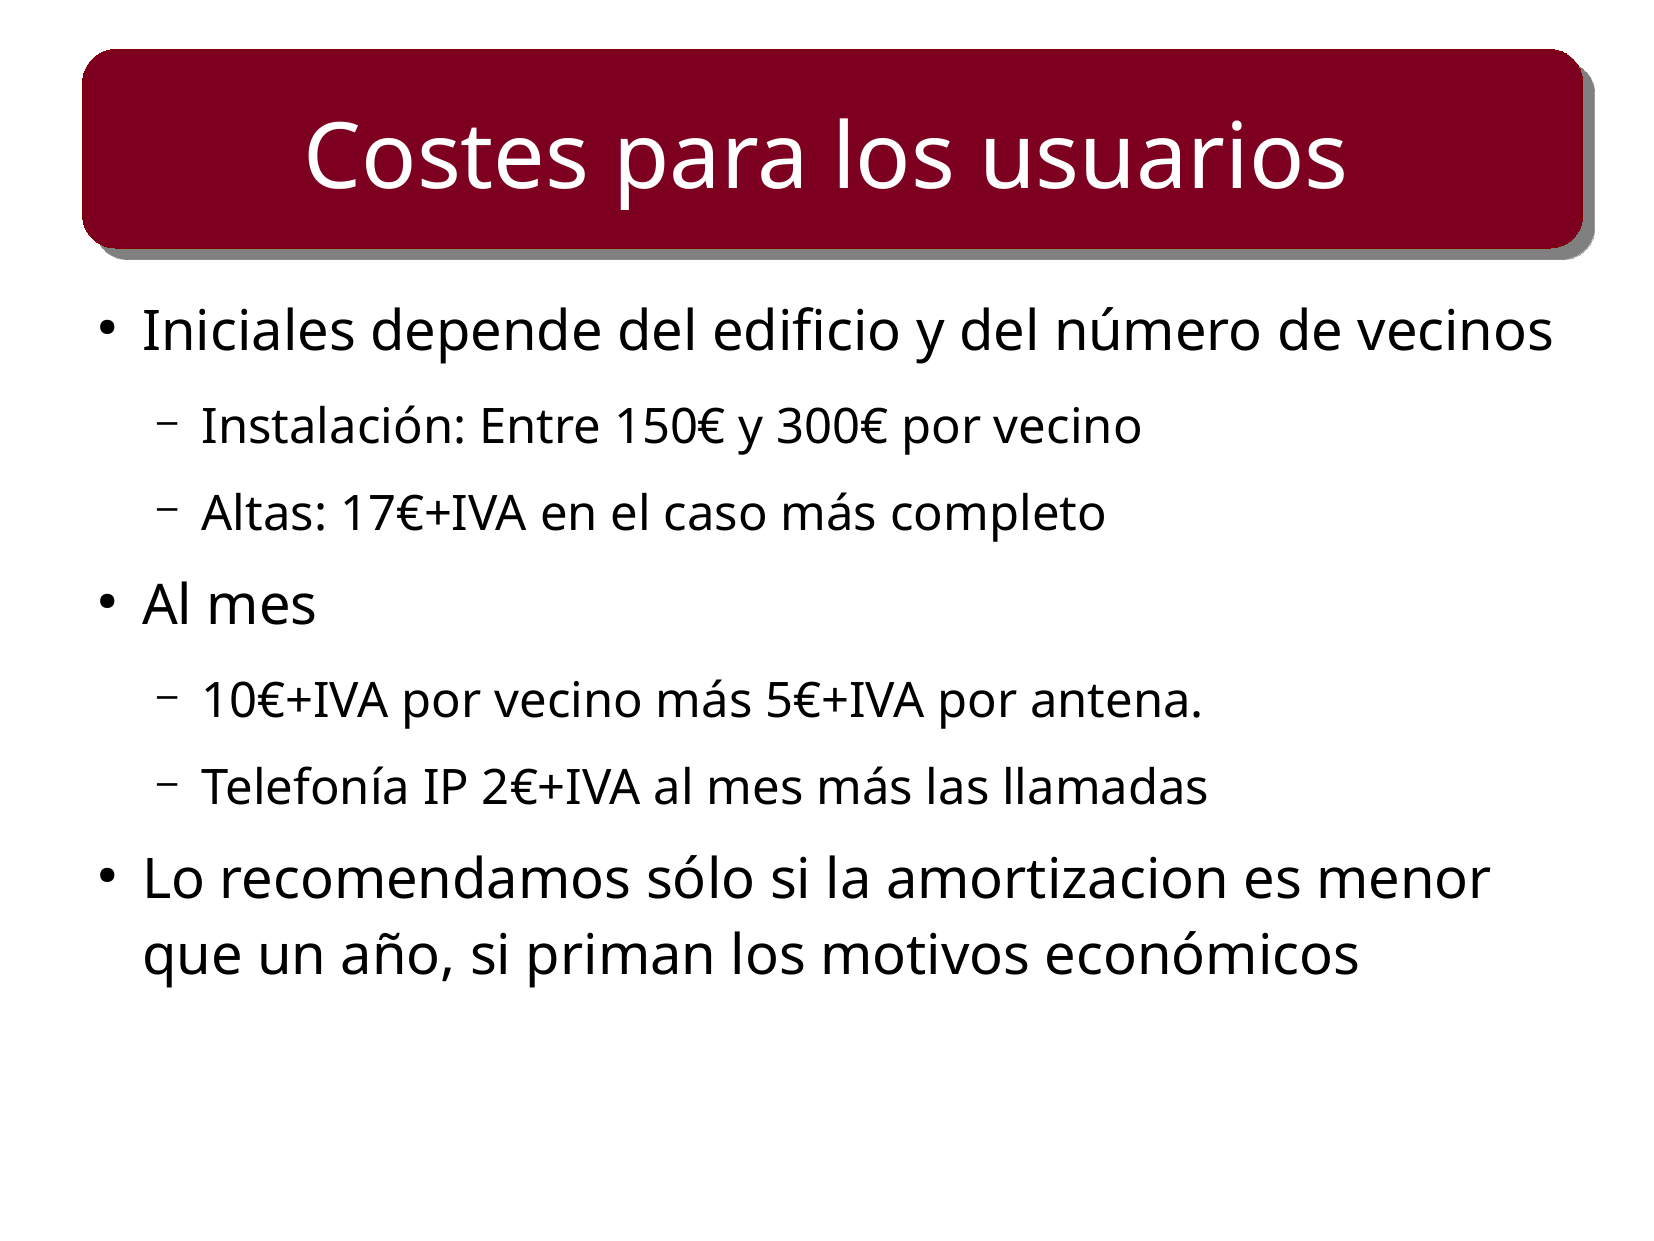

# Costes para los usuarios
Iniciales depende del edificio y del número de vecinos
Instalación: Entre 150€ y 300€ por vecino
Altas: 17€+IVA en el caso más completo
Al mes
10€+IVA por vecino más 5€+IVA por antena.
Telefonía IP 2€+IVA al mes más las llamadas
Lo recomendamos sólo si la amortizacion es menor que un año, si priman los motivos económicos